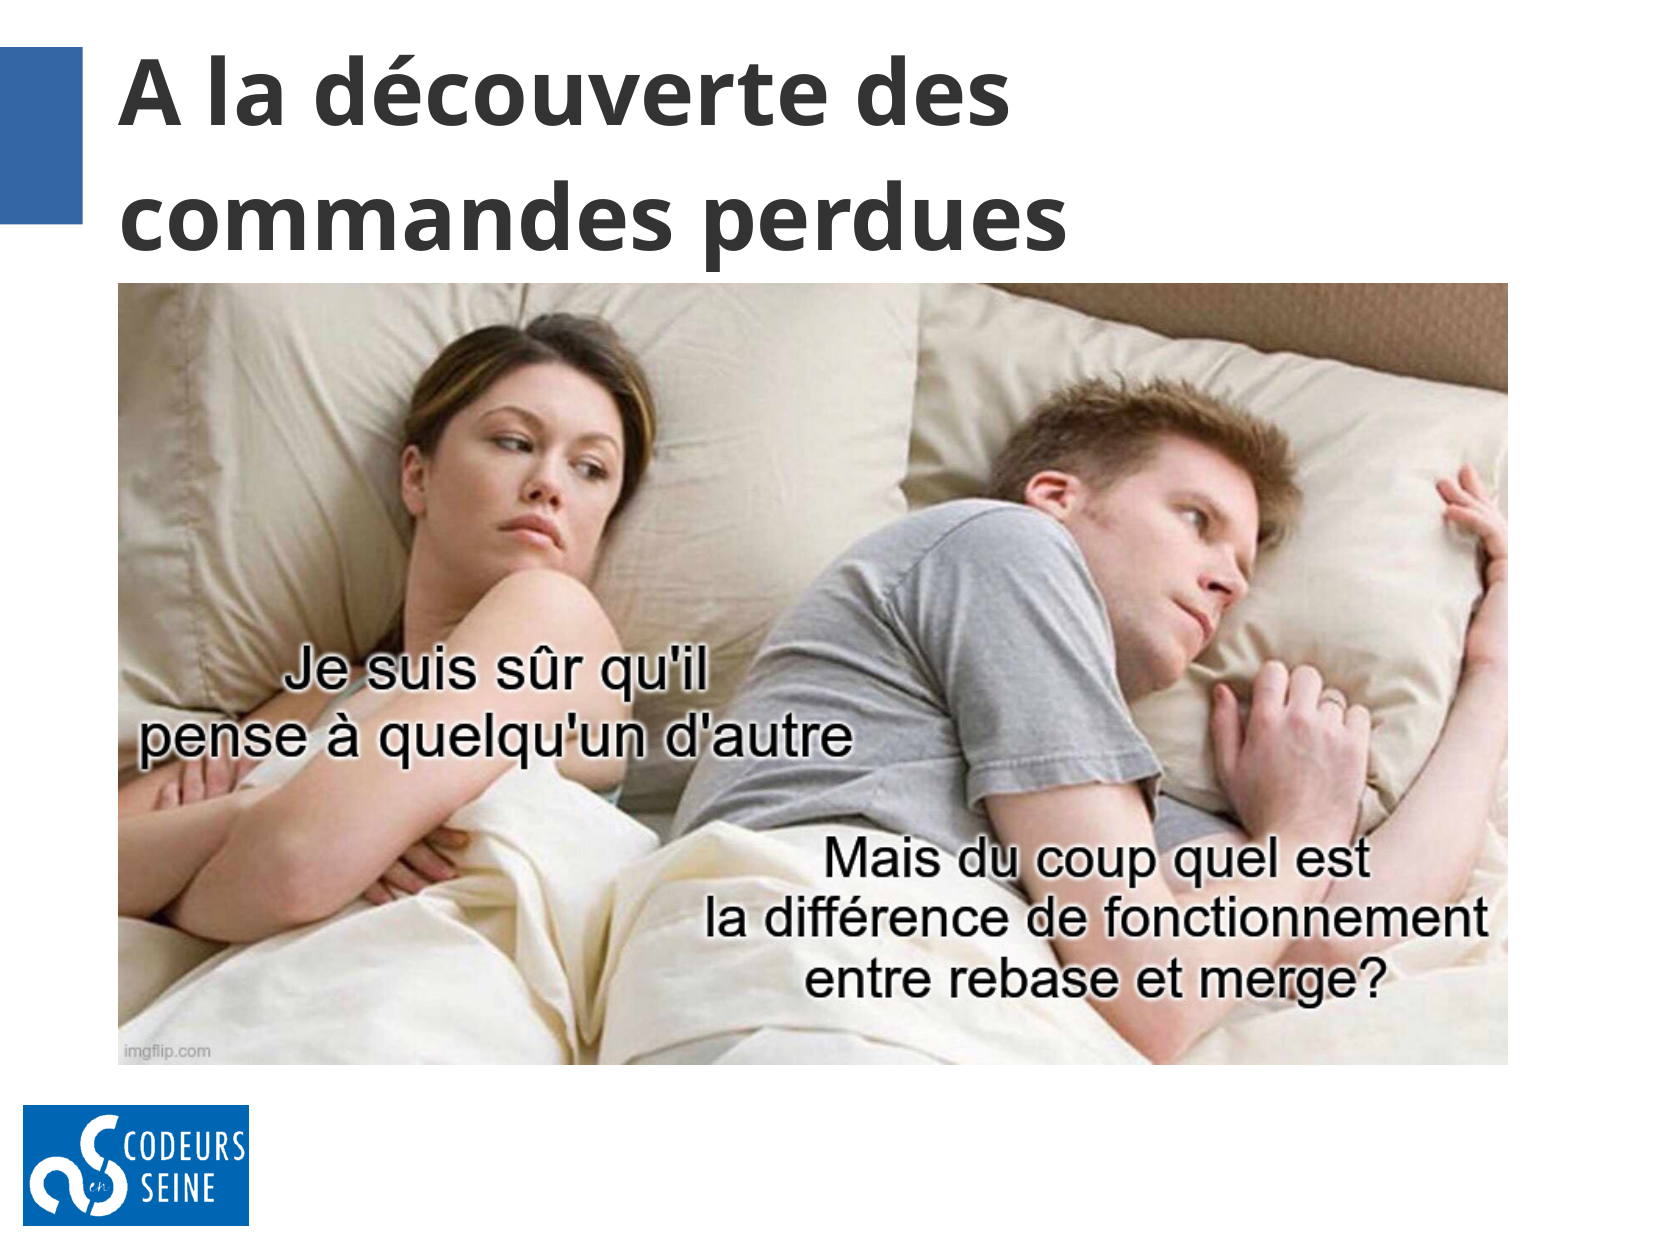

# A la découverte des commandes perdues